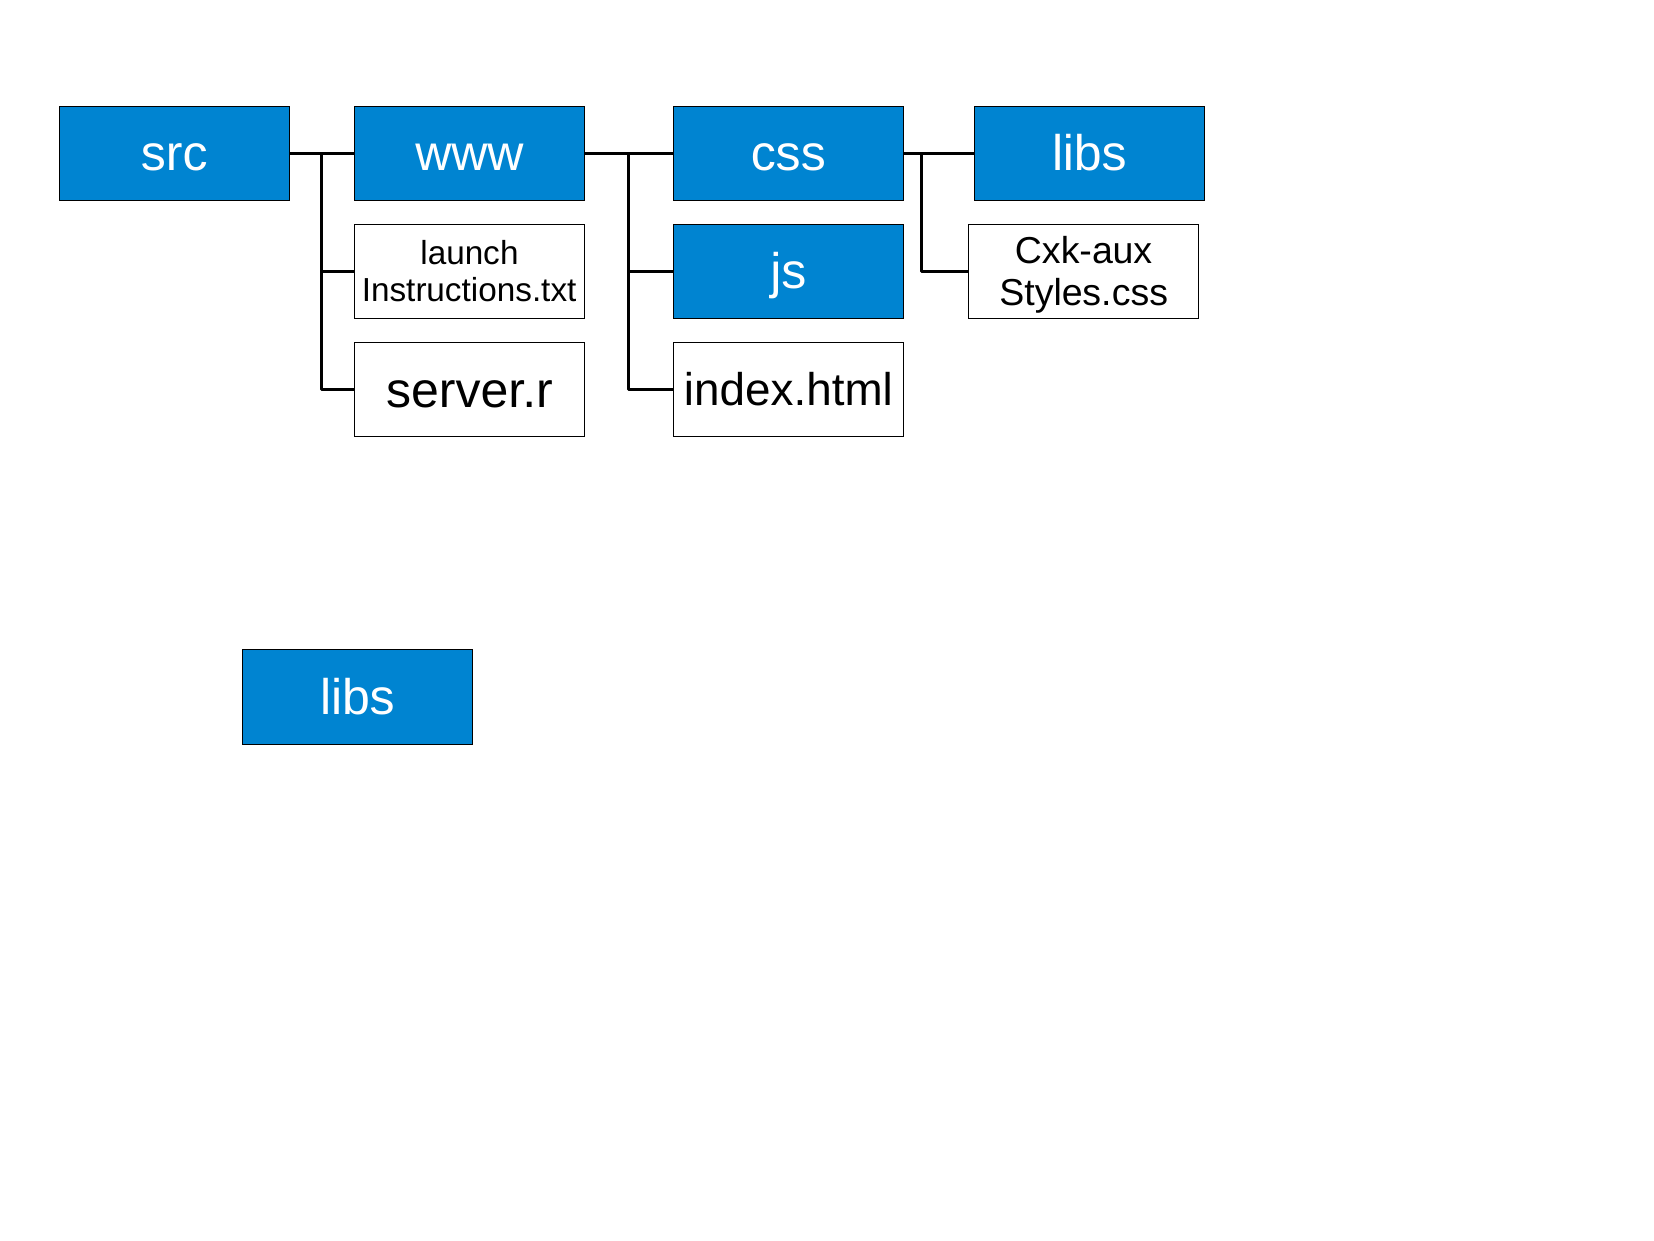

www
css
libs
src
server.r
launch
Instructions.txt
js
Cxk-aux
Styles.css
server.r
server.r
index.html
libs